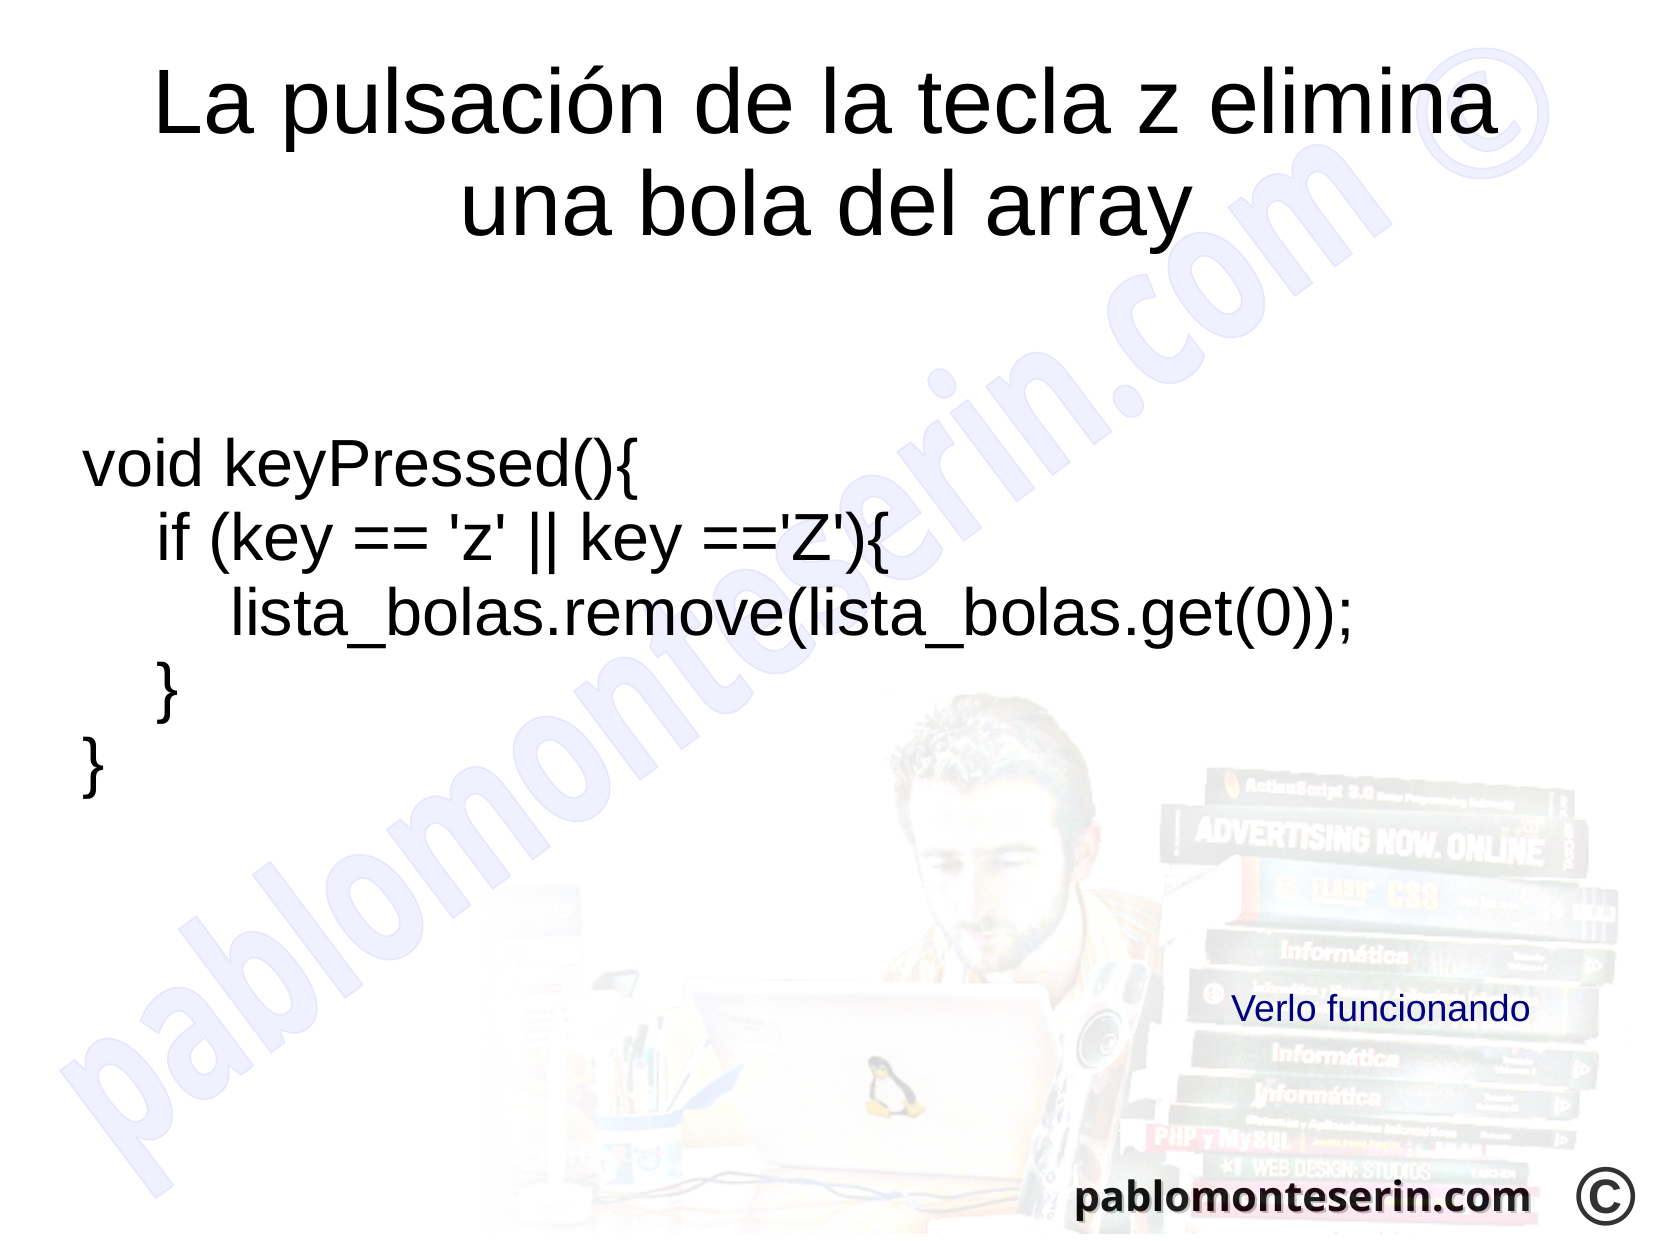

# La pulsación de la tecla z elimina una bola del array
void keyPressed(){
	if (key == 'z' || key =='Z'){
		lista_bolas.remove(lista_bolas.get(0));
	}
}
Verlo funcionando